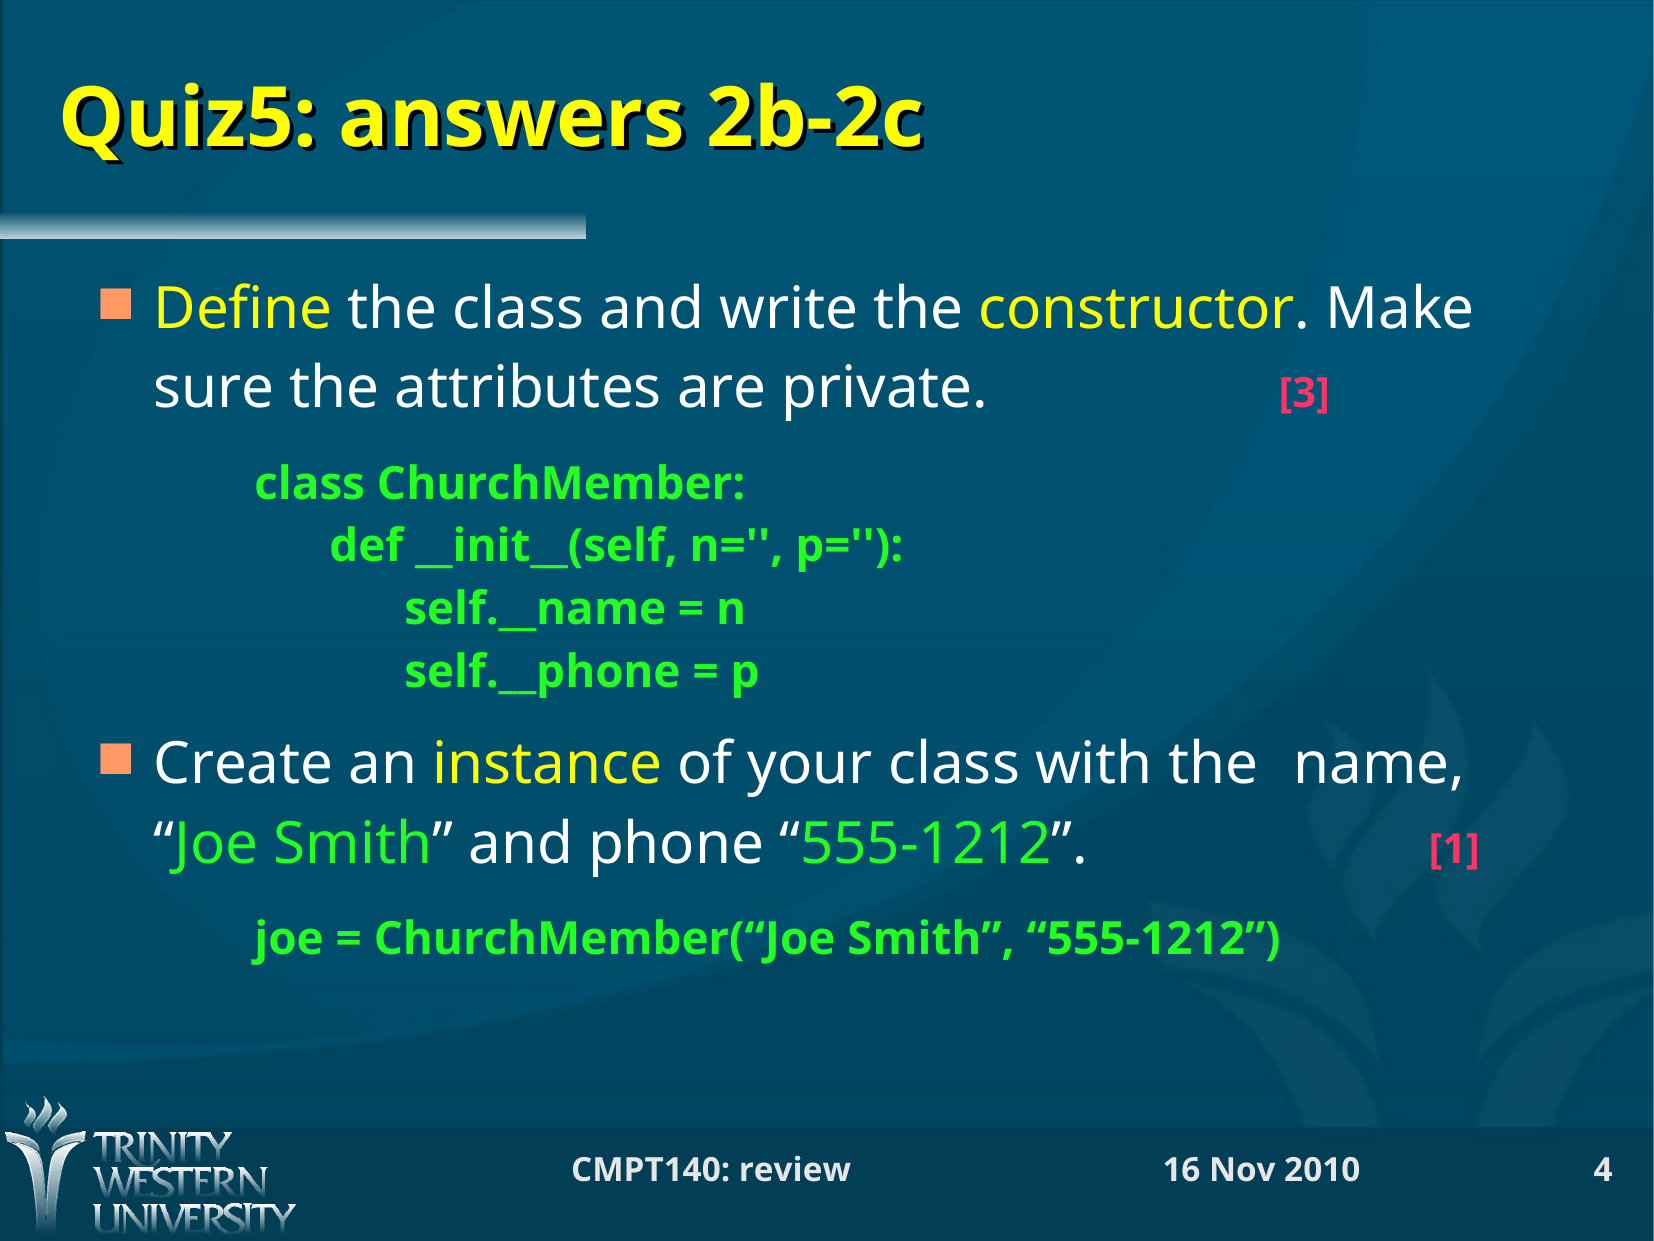

# Quiz5: answers 2b-2c
Define the class and write the constructor. Make sure the attributes are private.				[3]
class ChurchMember:
	def __init__(self, n='', p=''):
		self.__name = n
		self.__phone = p
Create an instance of your class with the	 name, “Joe Smith” and phone “555-1212”.					[1]
joe = ChurchMember(“Joe Smith”, “555-1212”)
CMPT140: review
16 Nov 2010
4